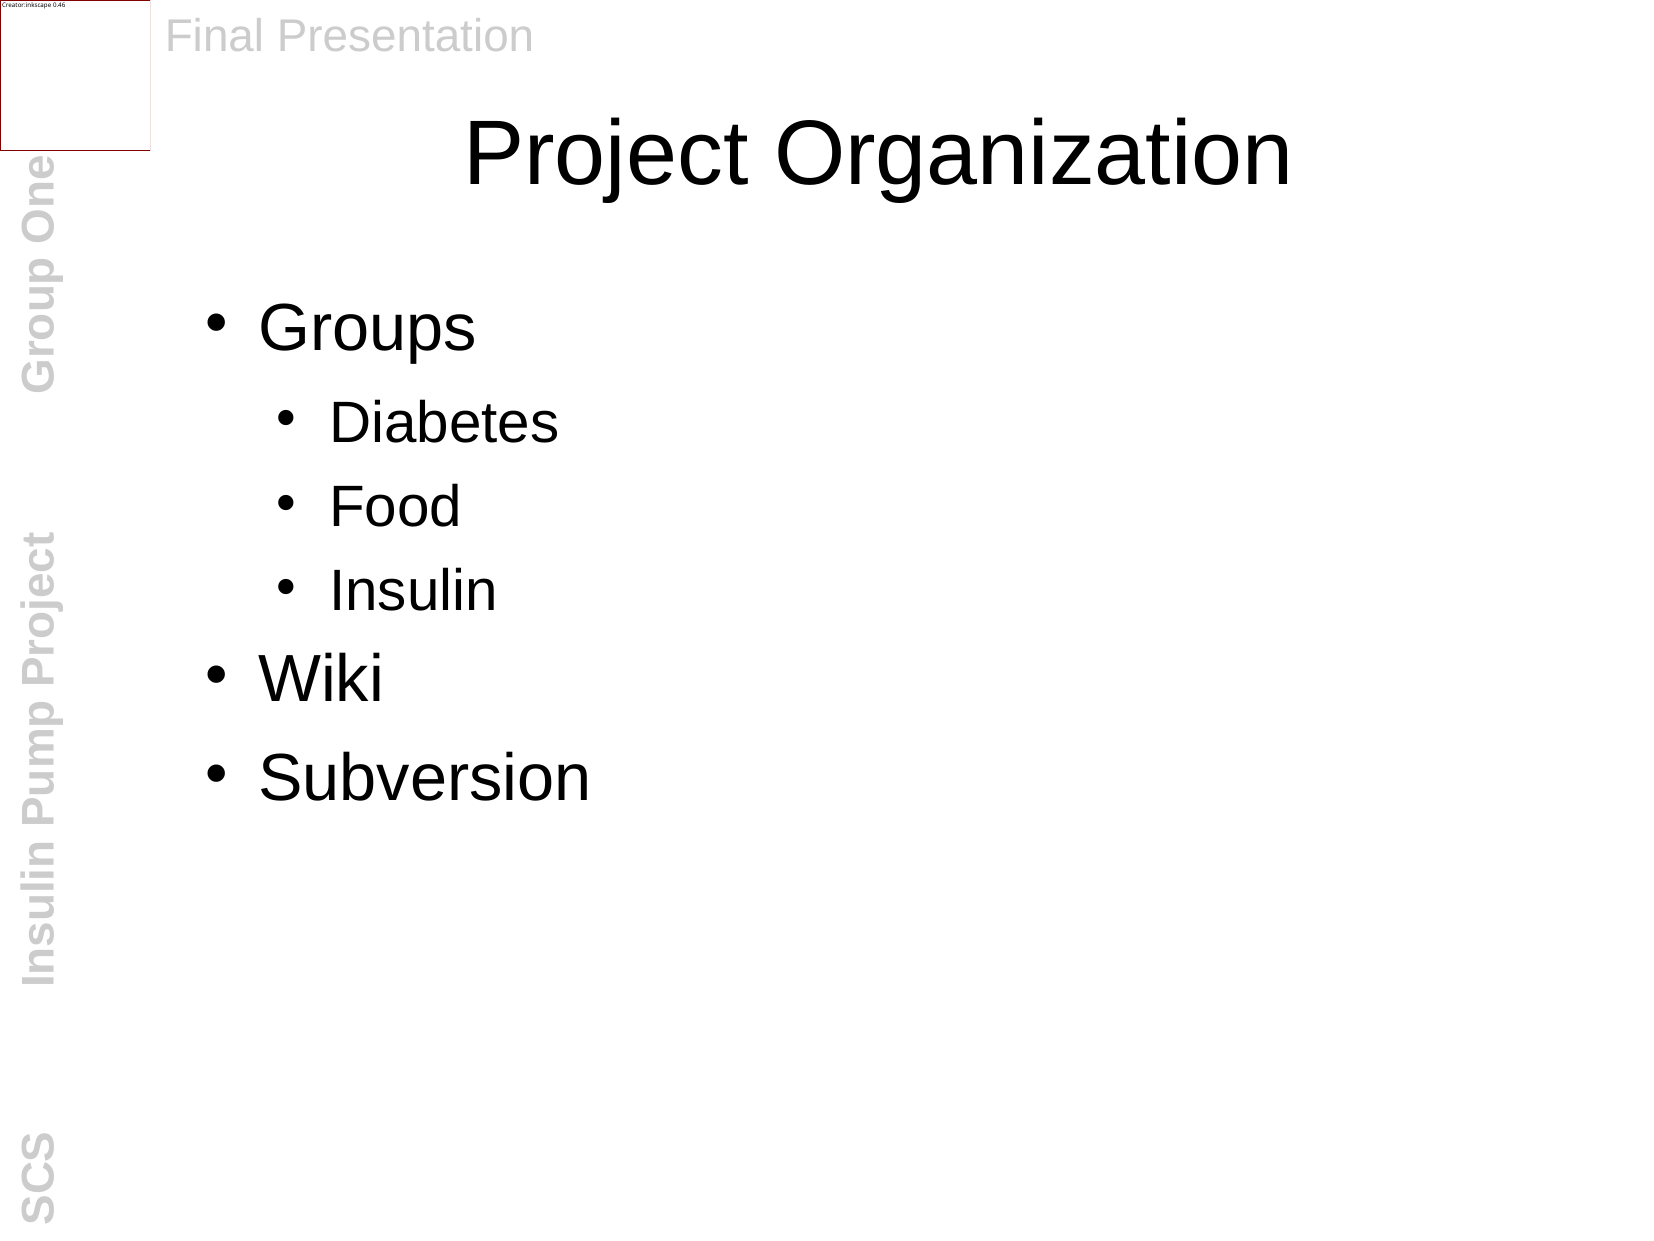

# Project Organization
Groups
Diabetes
Food
Insulin
Wiki
Subversion